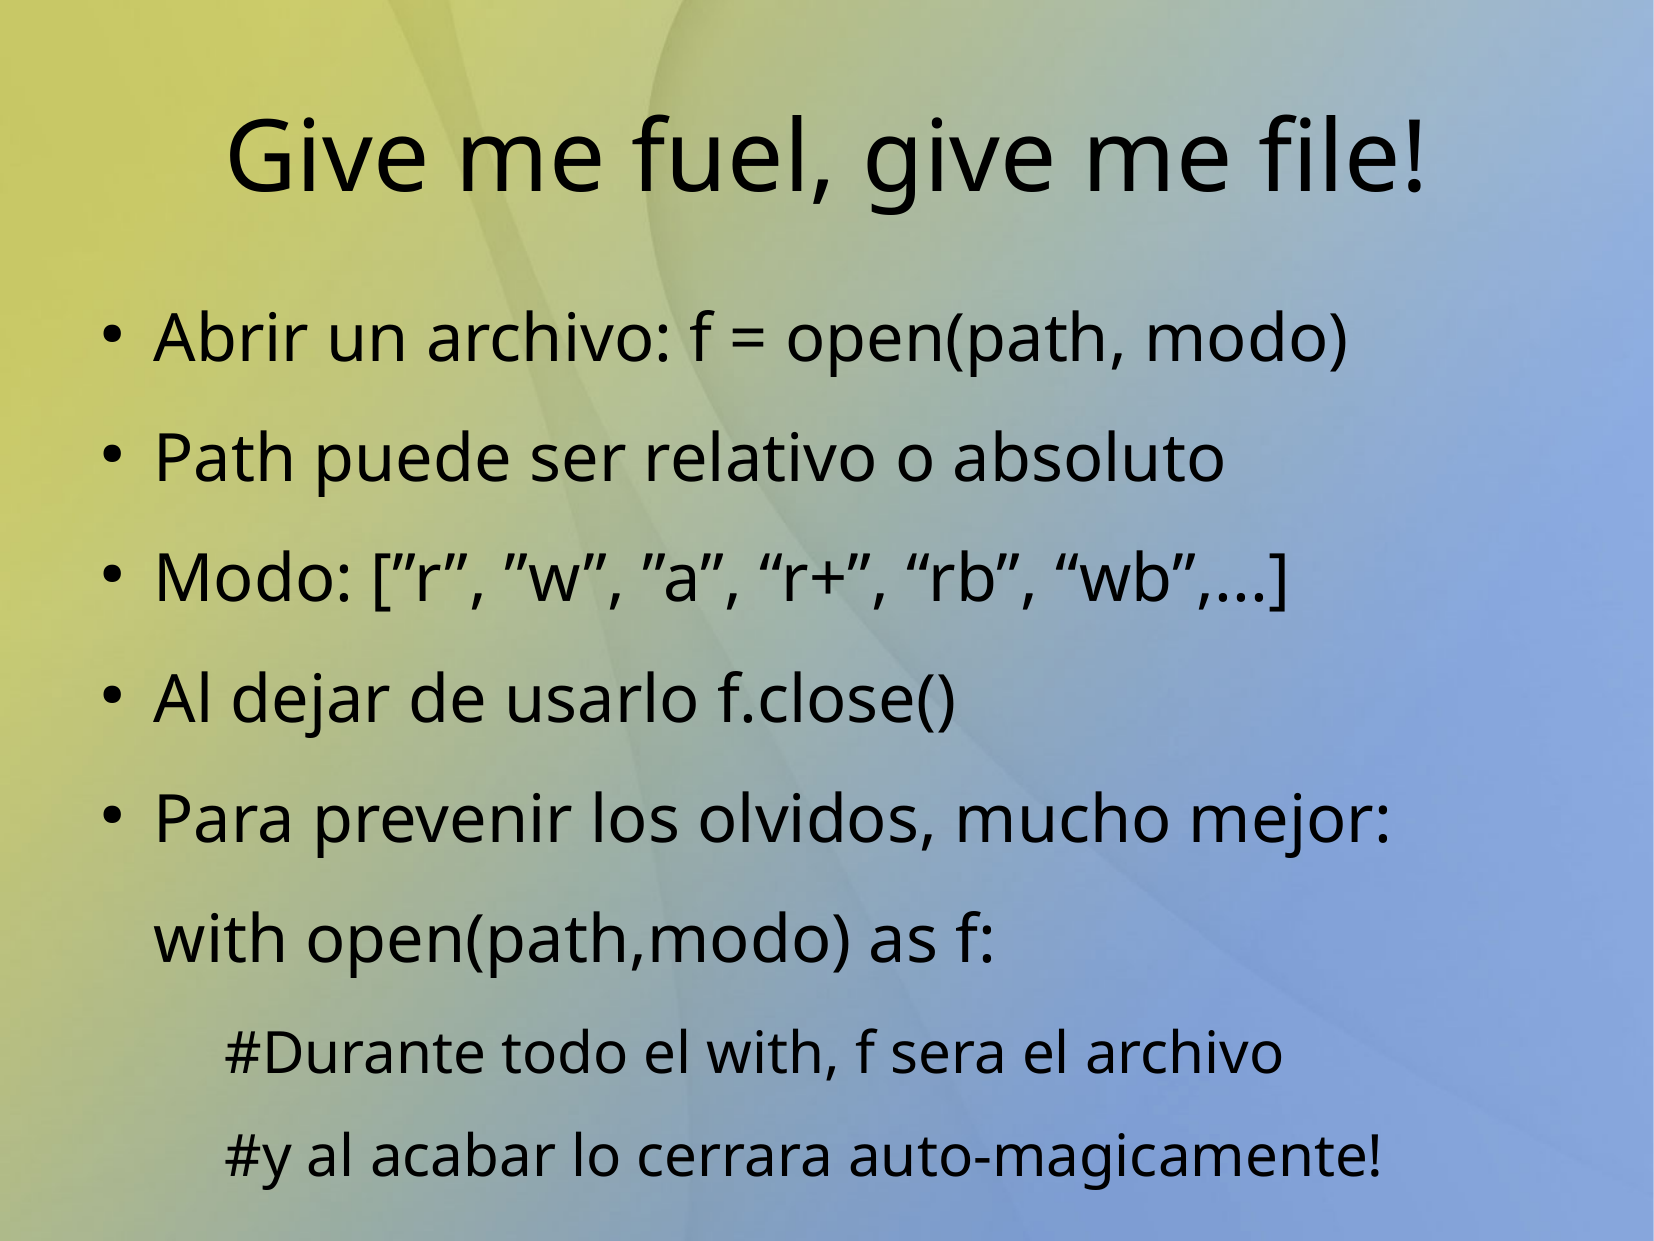

# Give me fuel, give me file!
Abrir un archivo: f = open(path, modo)
Path puede ser relativo o absoluto
Modo: [”r”, ”w”, ”a”, “r+”, “rb”, “wb”,...]
Al dejar de usarlo f.close()
Para prevenir los olvidos, mucho mejor:
with open(path,modo) as f:
#Durante todo el with, f sera el archivo
#y al acabar lo cerrara auto-magicamente!